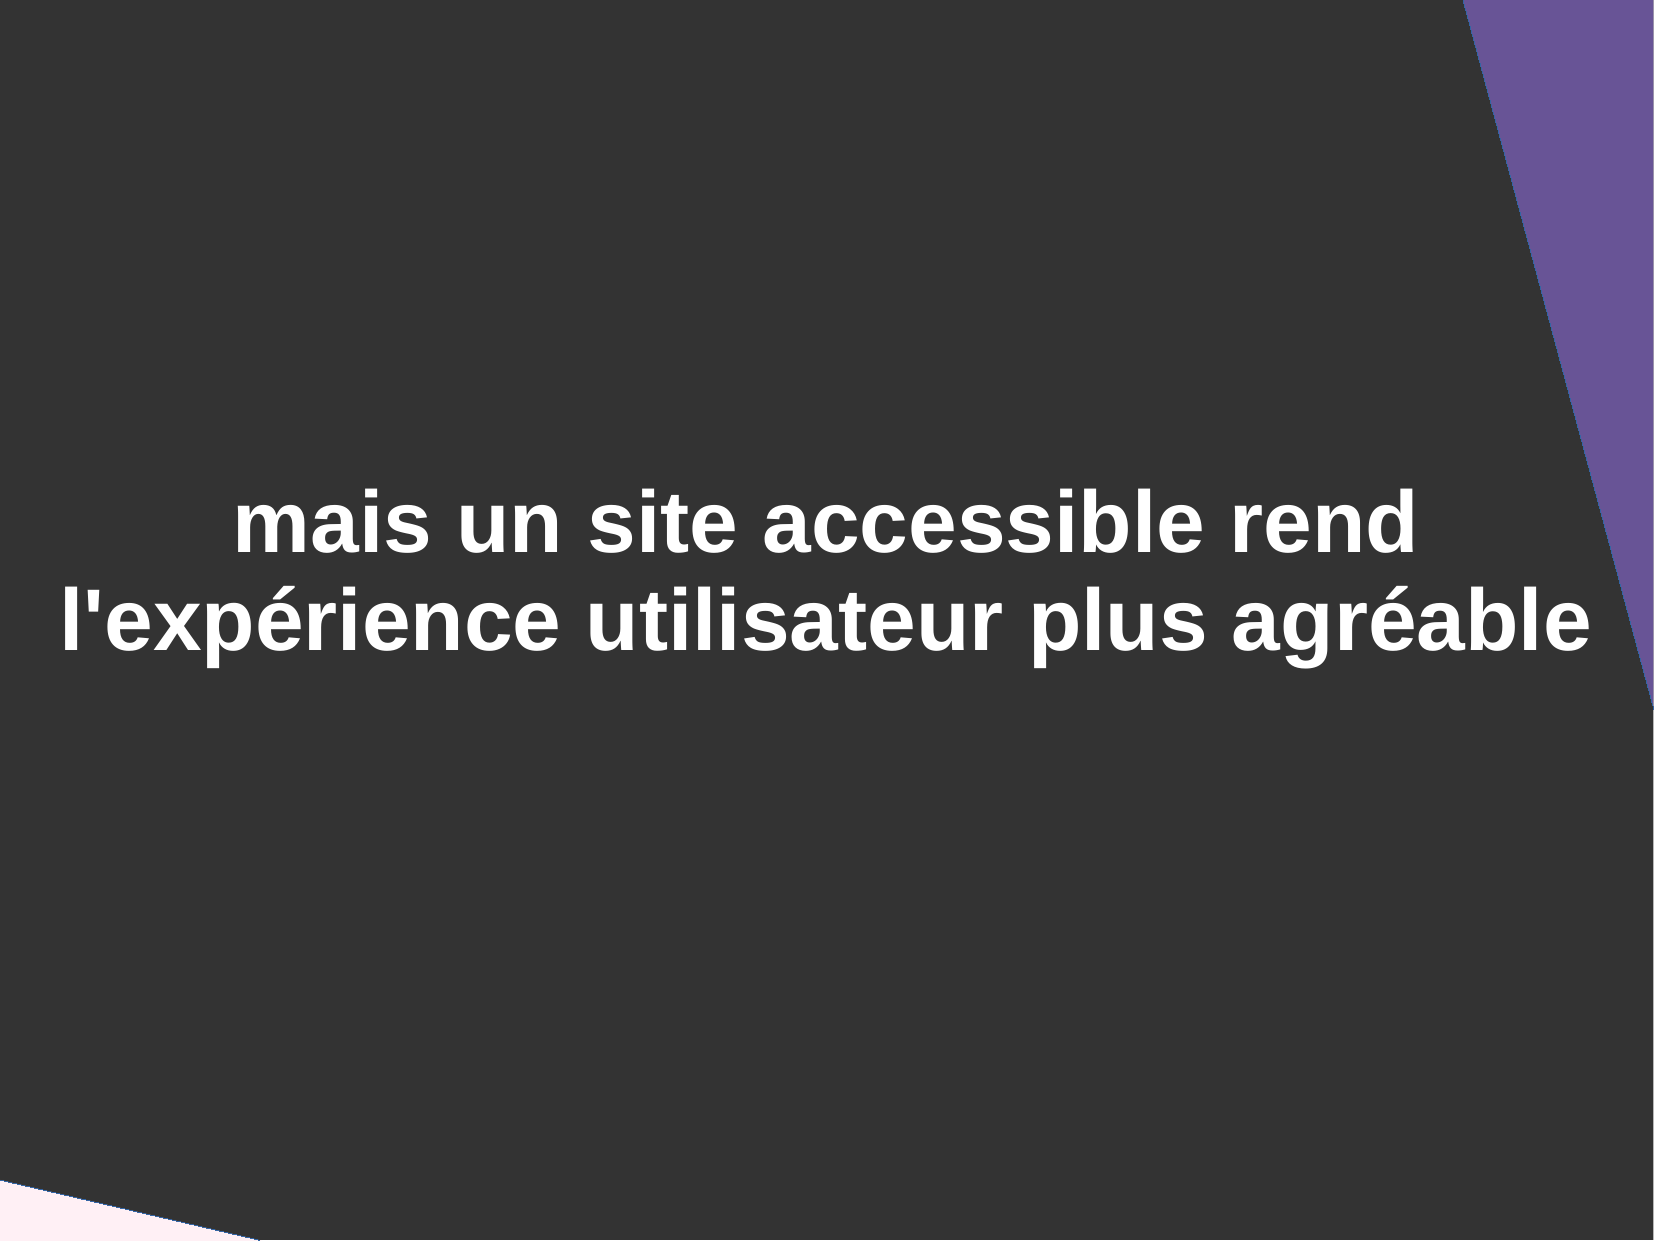

# mais un site accessible rend l'expérience utilisateur plus agréable